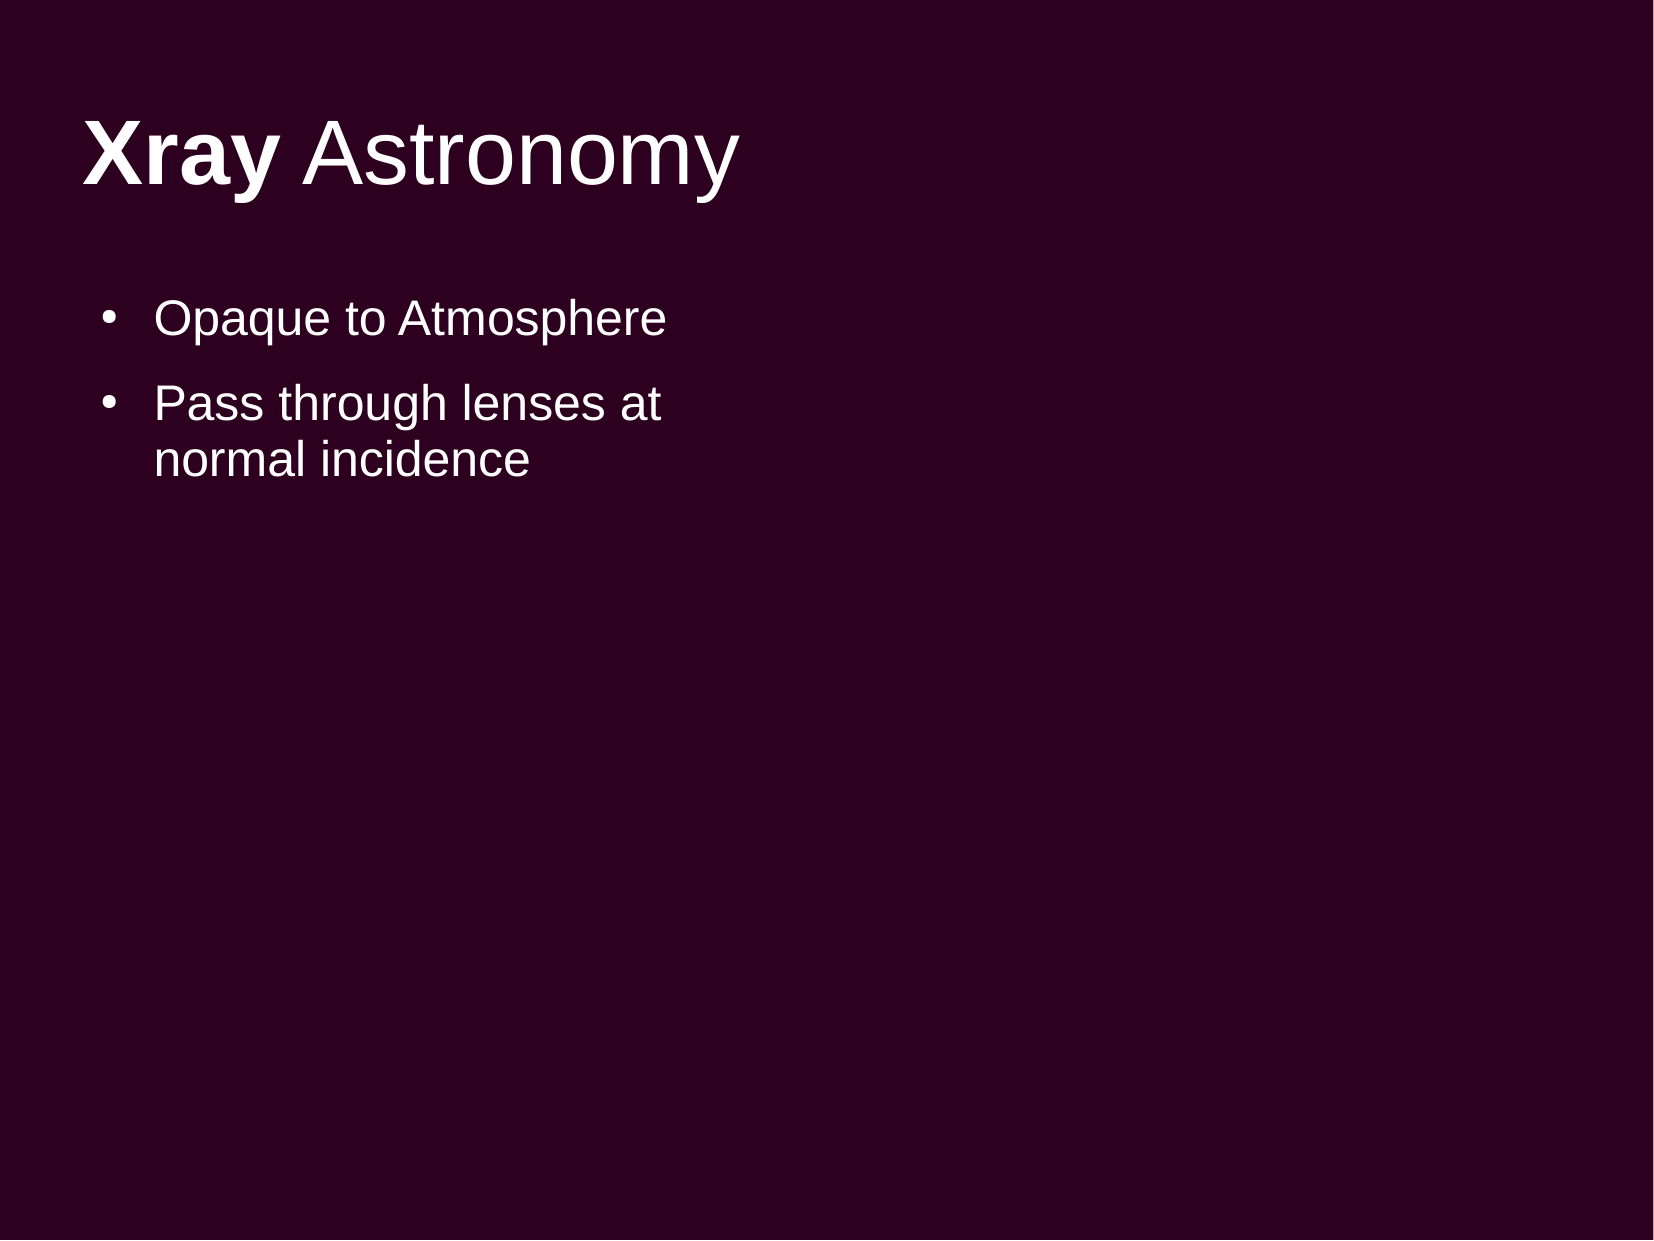

# Xray Astronomy
Opaque to Atmosphere
Pass through lenses at normal incidence